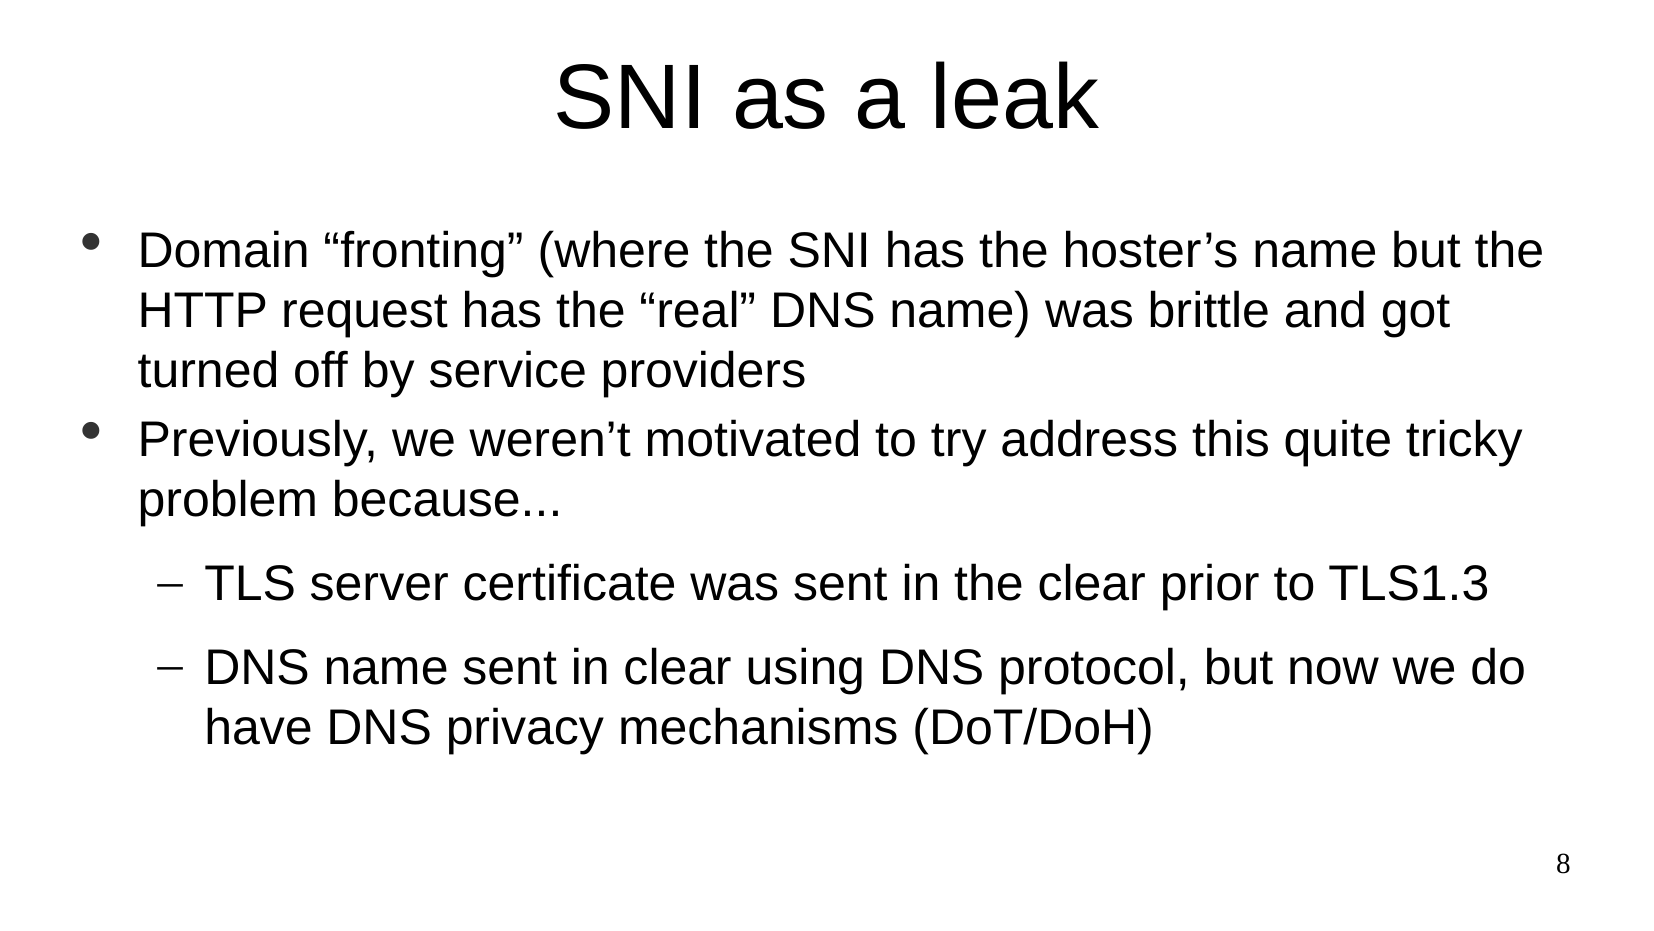

# SNI as a leak
Domain “fronting” (where the SNI has the hoster’s name but the HTTP request has the “real” DNS name) was brittle and got turned off by service providers
Previously, we weren’t motivated to try address this quite tricky problem because...
TLS server certificate was sent in the clear prior to TLS1.3
DNS name sent in clear using DNS protocol, but now we do have DNS privacy mechanisms (DoT/DoH)
8